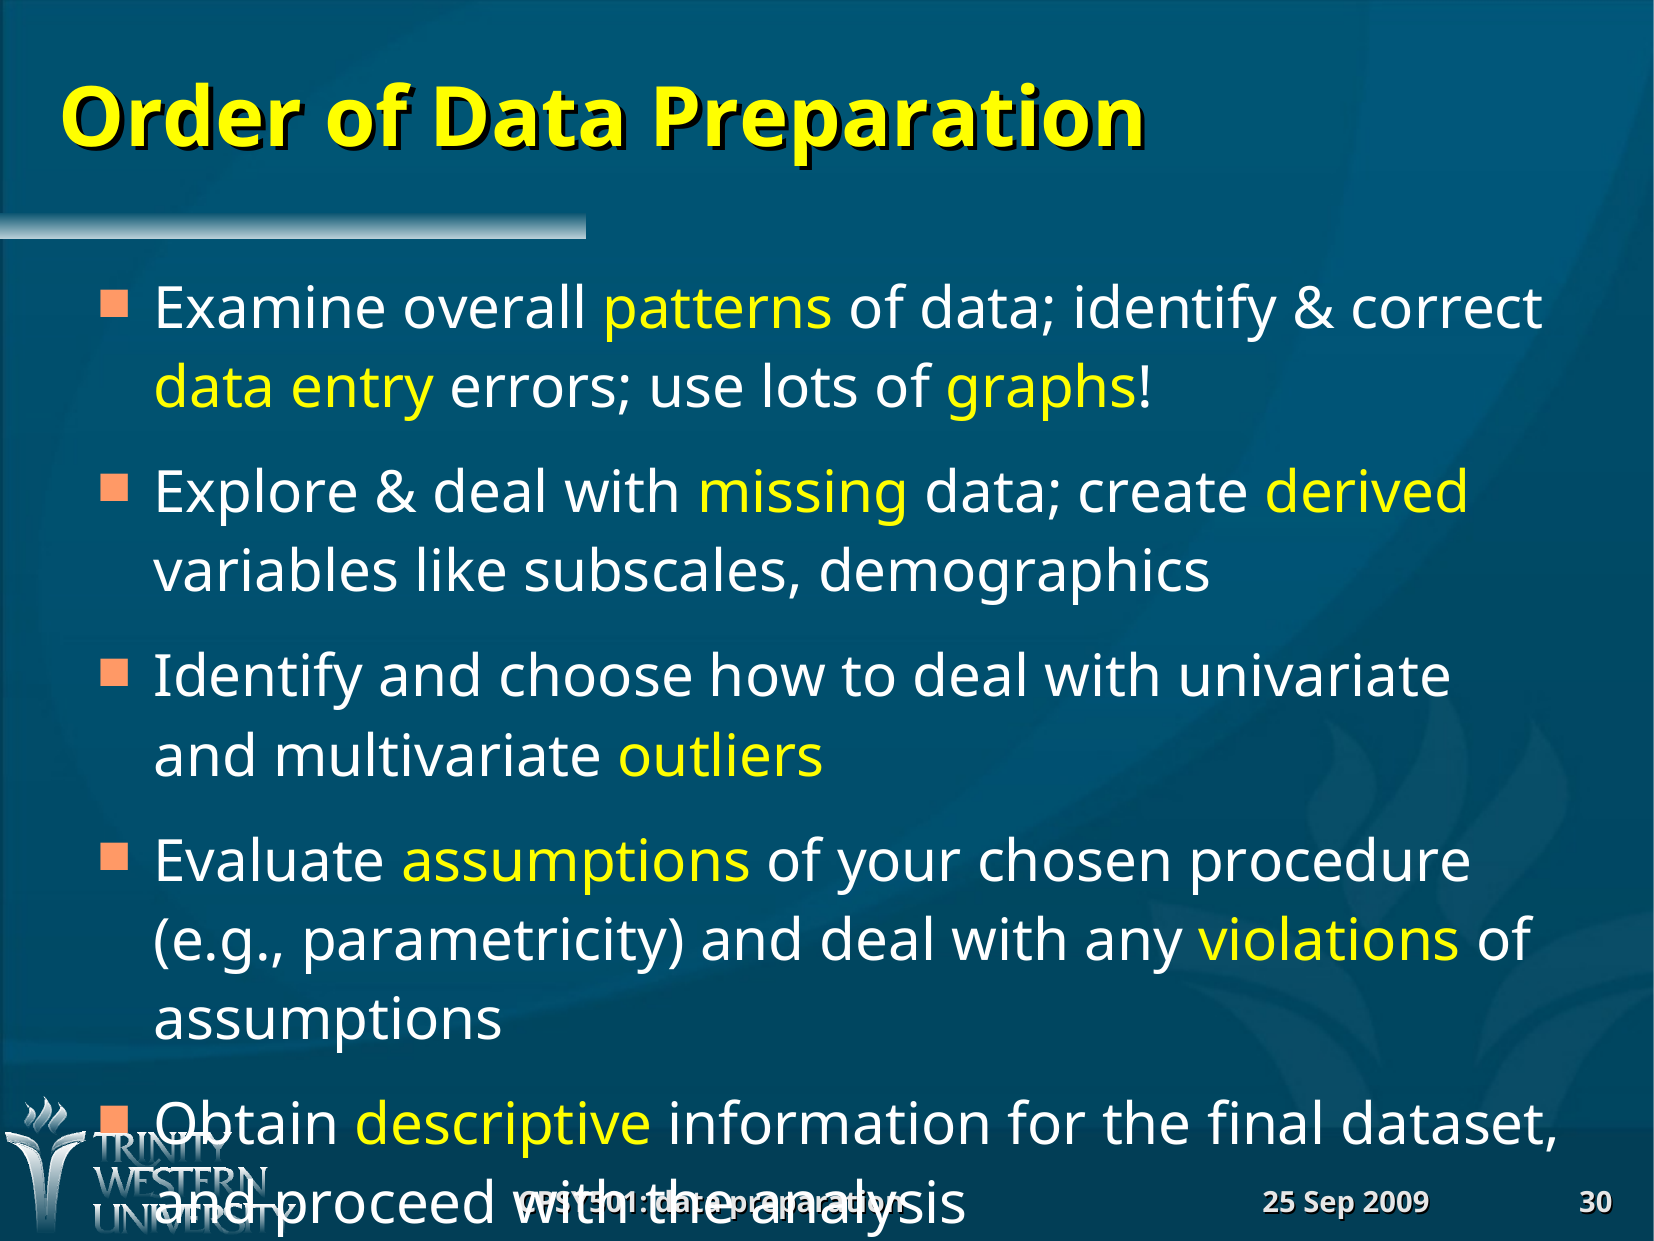

# Order of Data Preparation
Examine overall patterns of data; identify & correct data entry errors; use lots of graphs!
Explore & deal with missing data; create derived variables like subscales, demographics
Identify and choose how to deal with univariate and multivariate outliers
Evaluate assumptions of your chosen procedure (e.g., parametricity) and deal with any violations of assumptions
Obtain descriptive information for the final dataset, and proceed with the analysis
CPSY501: data preparation
25 Sep 2009
30